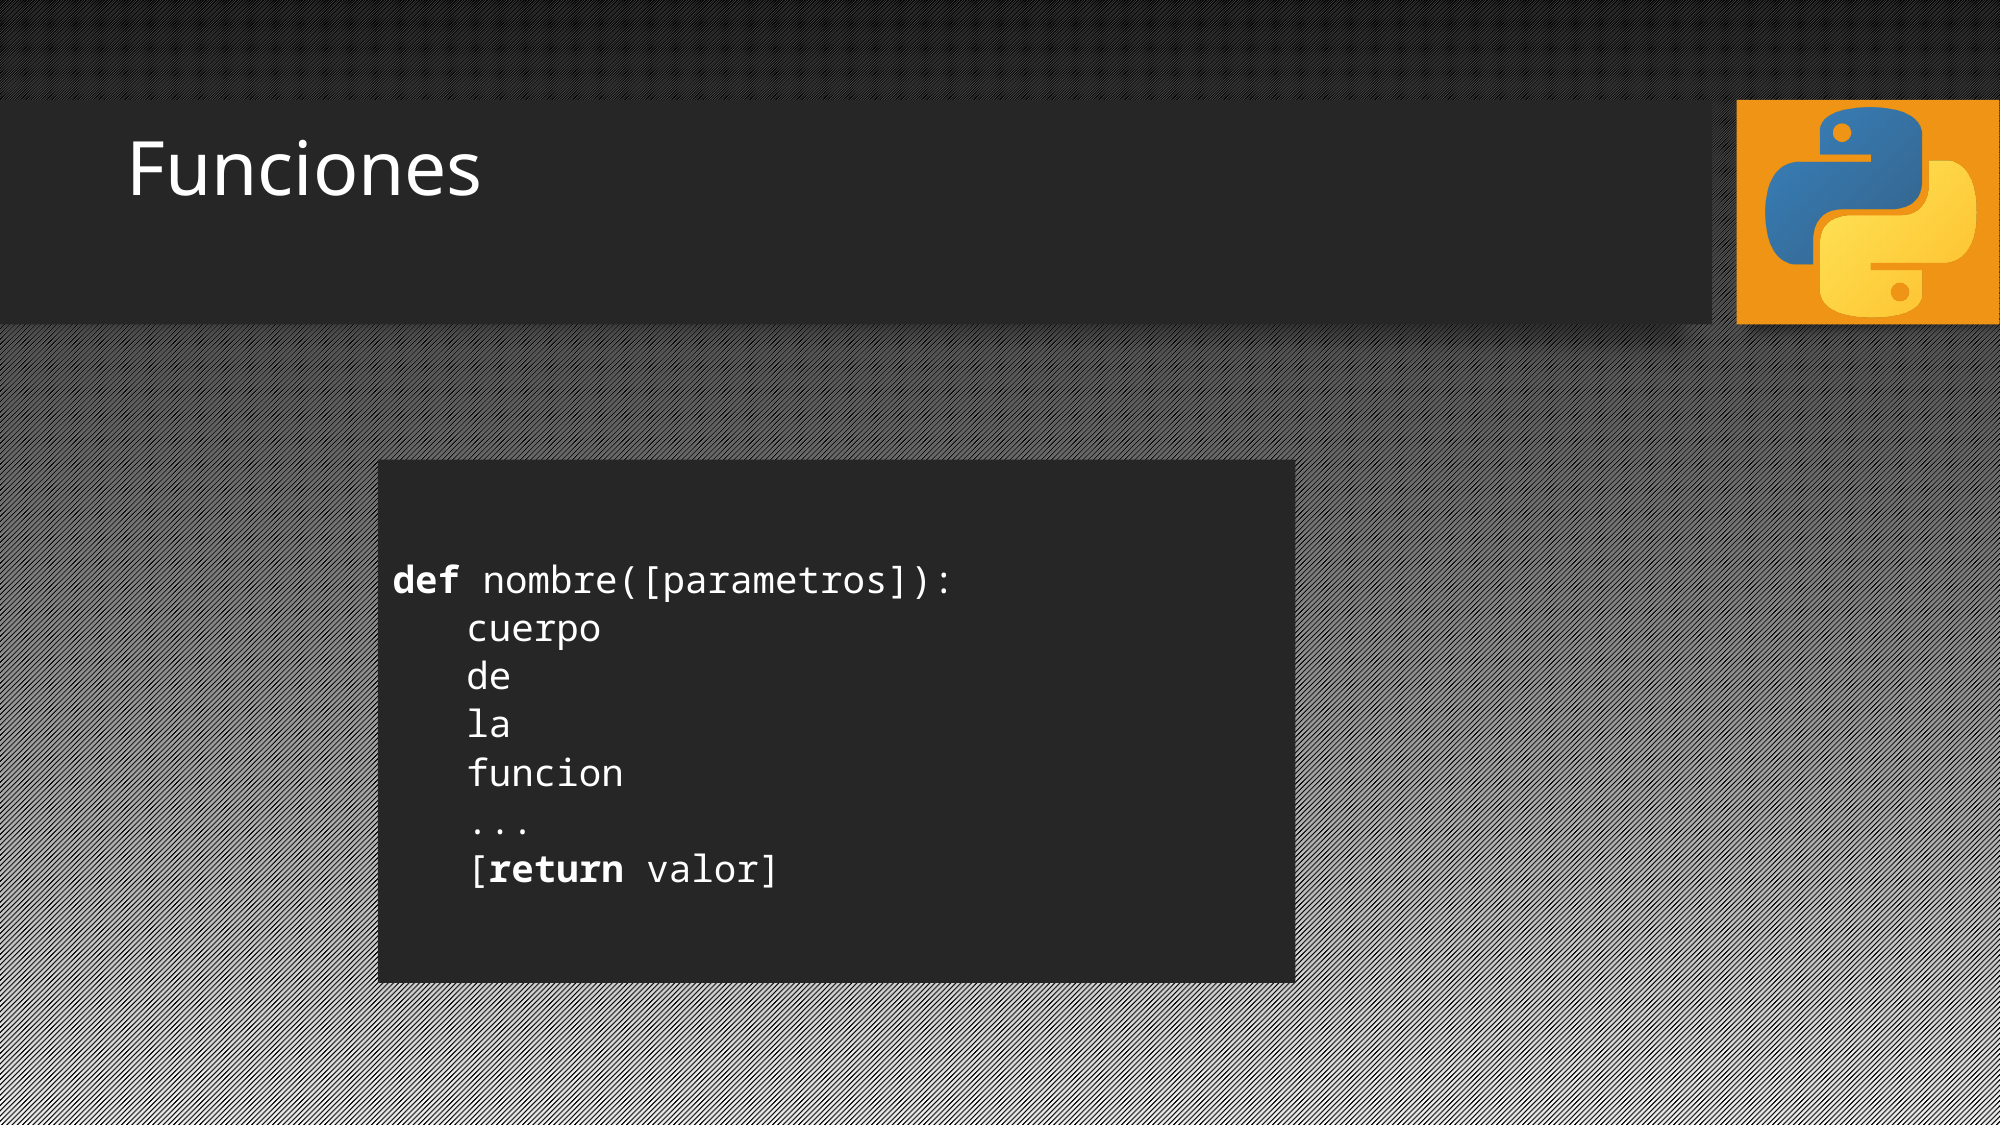

# Funciones
def nombre([parametros]):
	cuerpo
	de
	la
	funcion
	...
	[return valor]